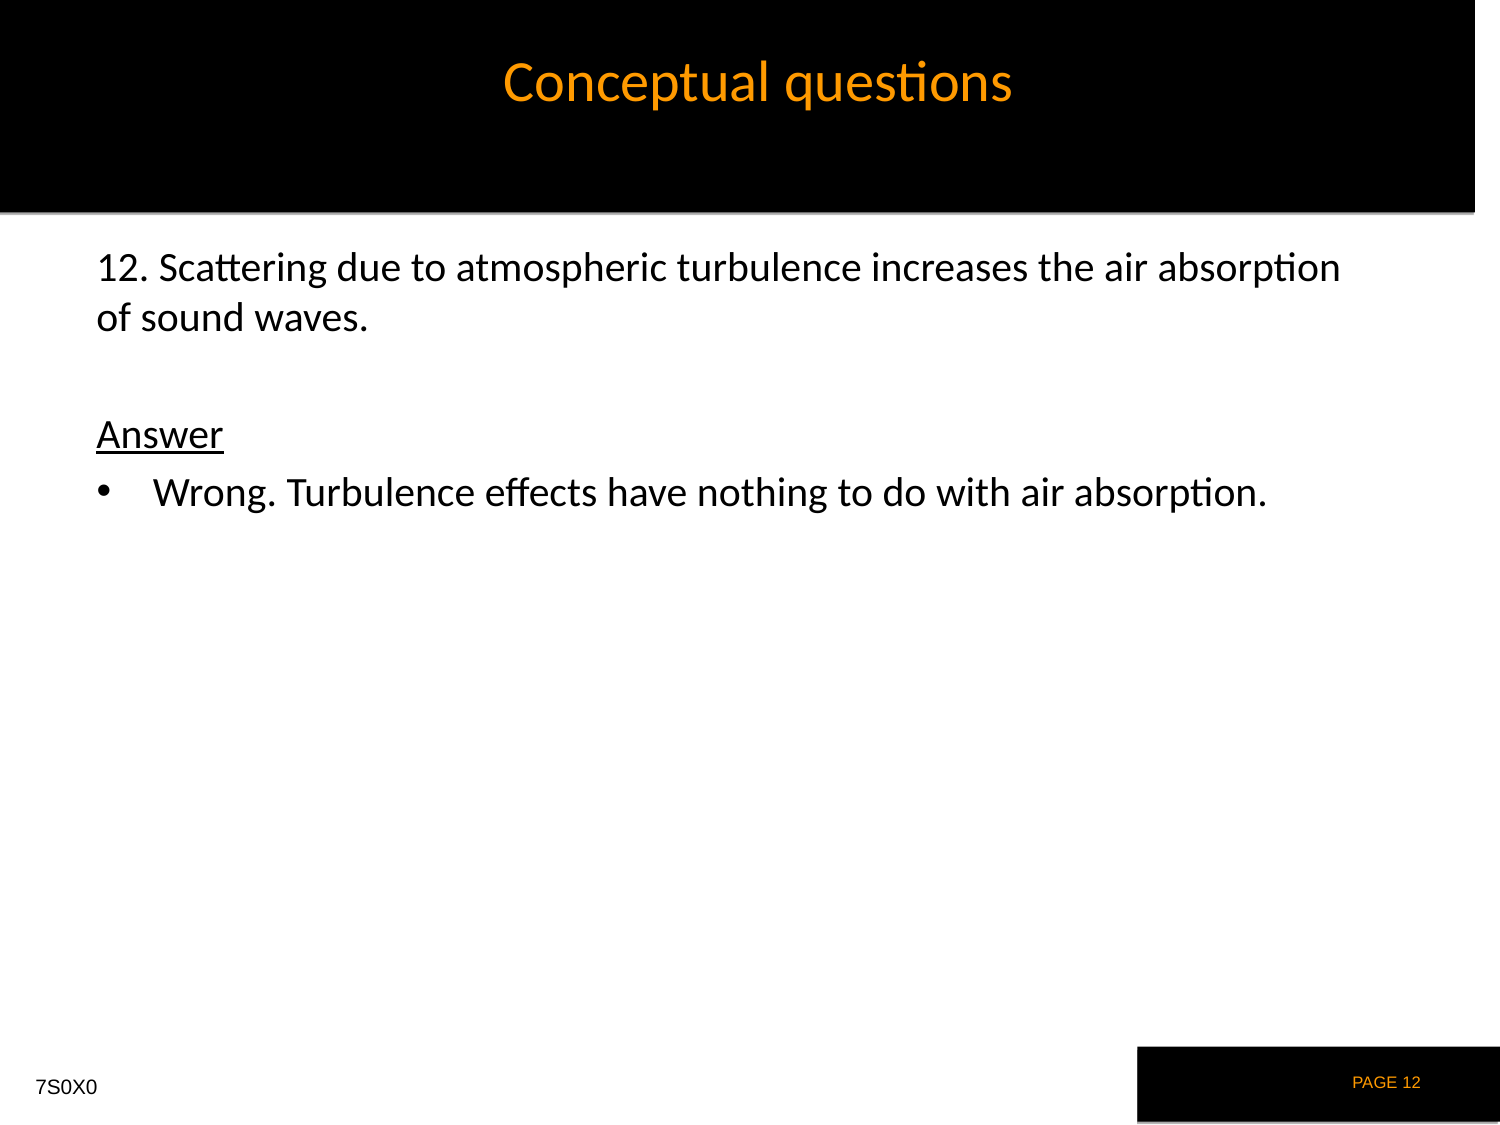

# Conceptual questions
12. Scattering due to atmospheric turbulence increases the air absorption of sound waves.
Answer
Wrong. Turbulence effects have nothing to do with air absorption.
PAGE 12
7S0X0
2017/02/09
PAGE